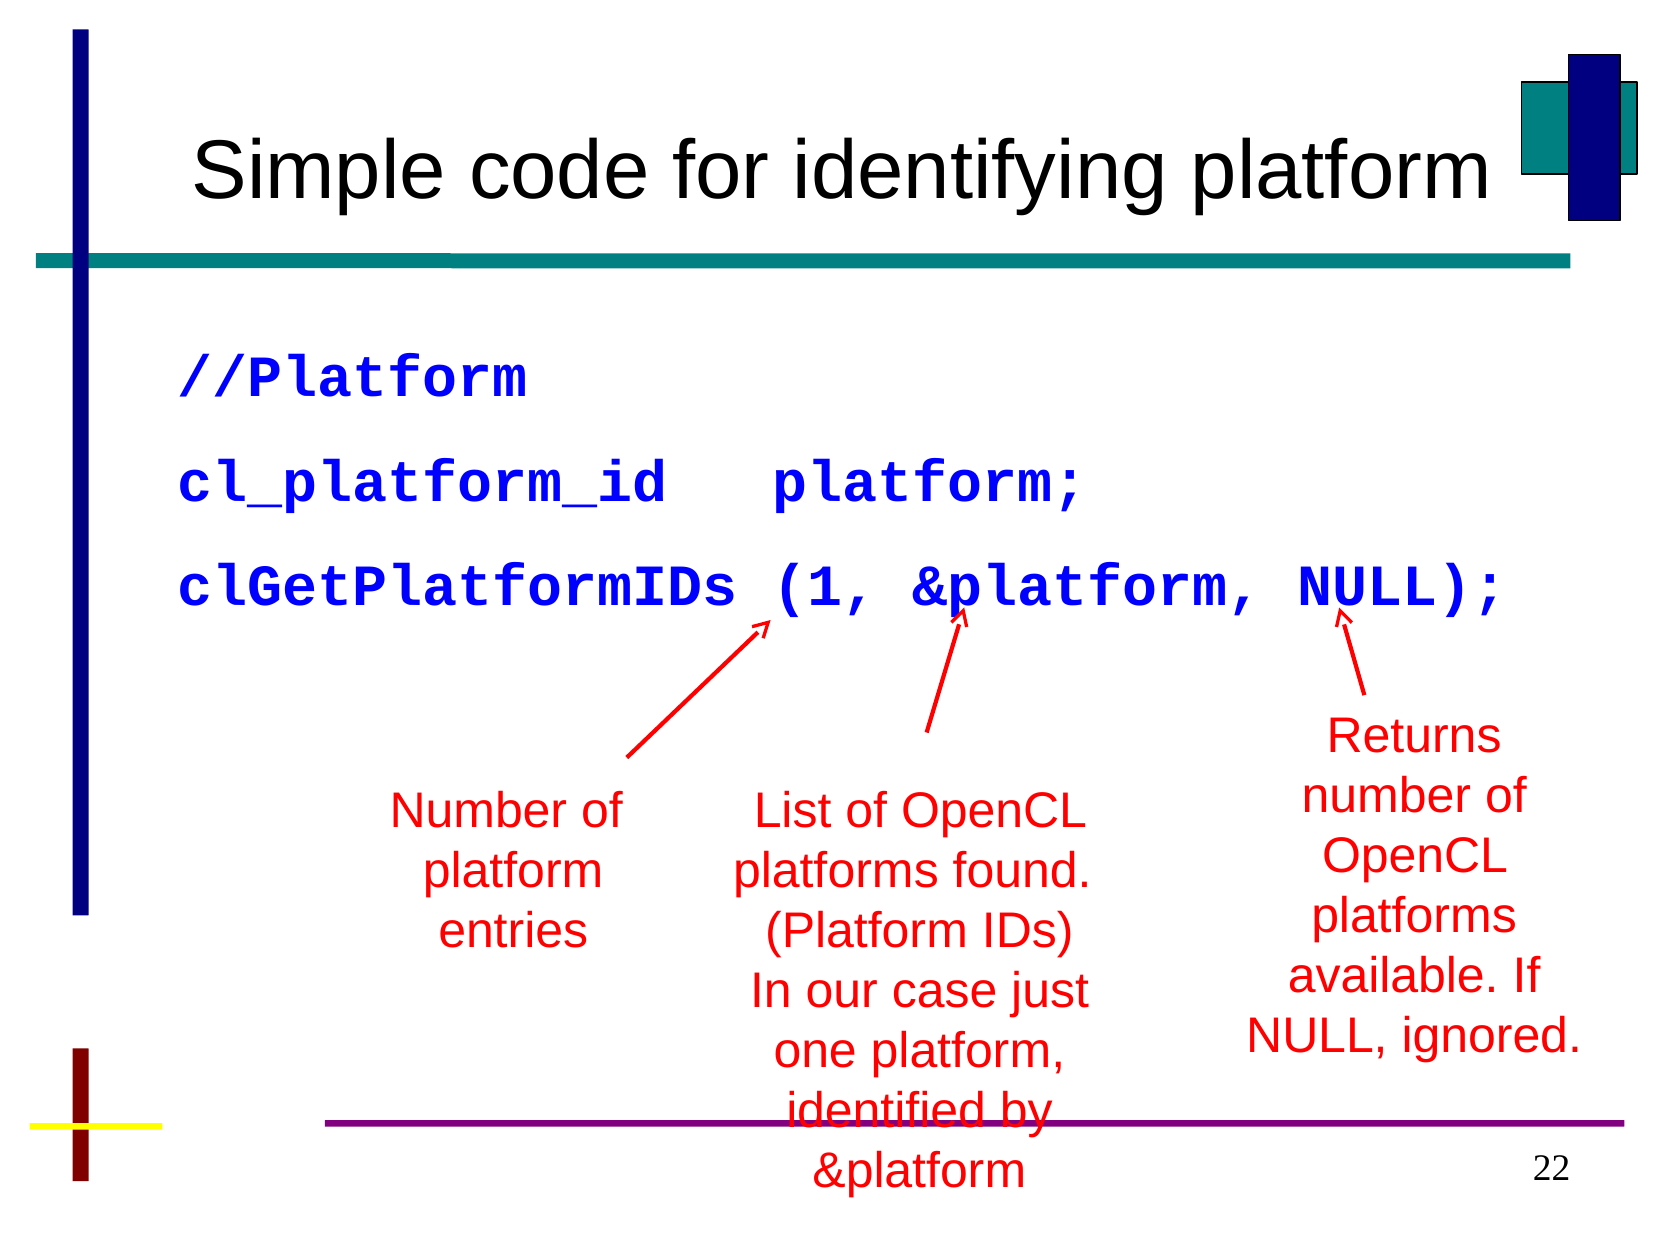

Simple code for identifying platform
//Platform
cl_platform_id platform;
clGetPlatformIDs (1, &platform, NULL);
Returns number of OpenCL platforms available. If NULL, ignored.
Number of platform entries
List of OpenCL platforms found.
(Platform IDs)
In our case just one platform, identified by &platform